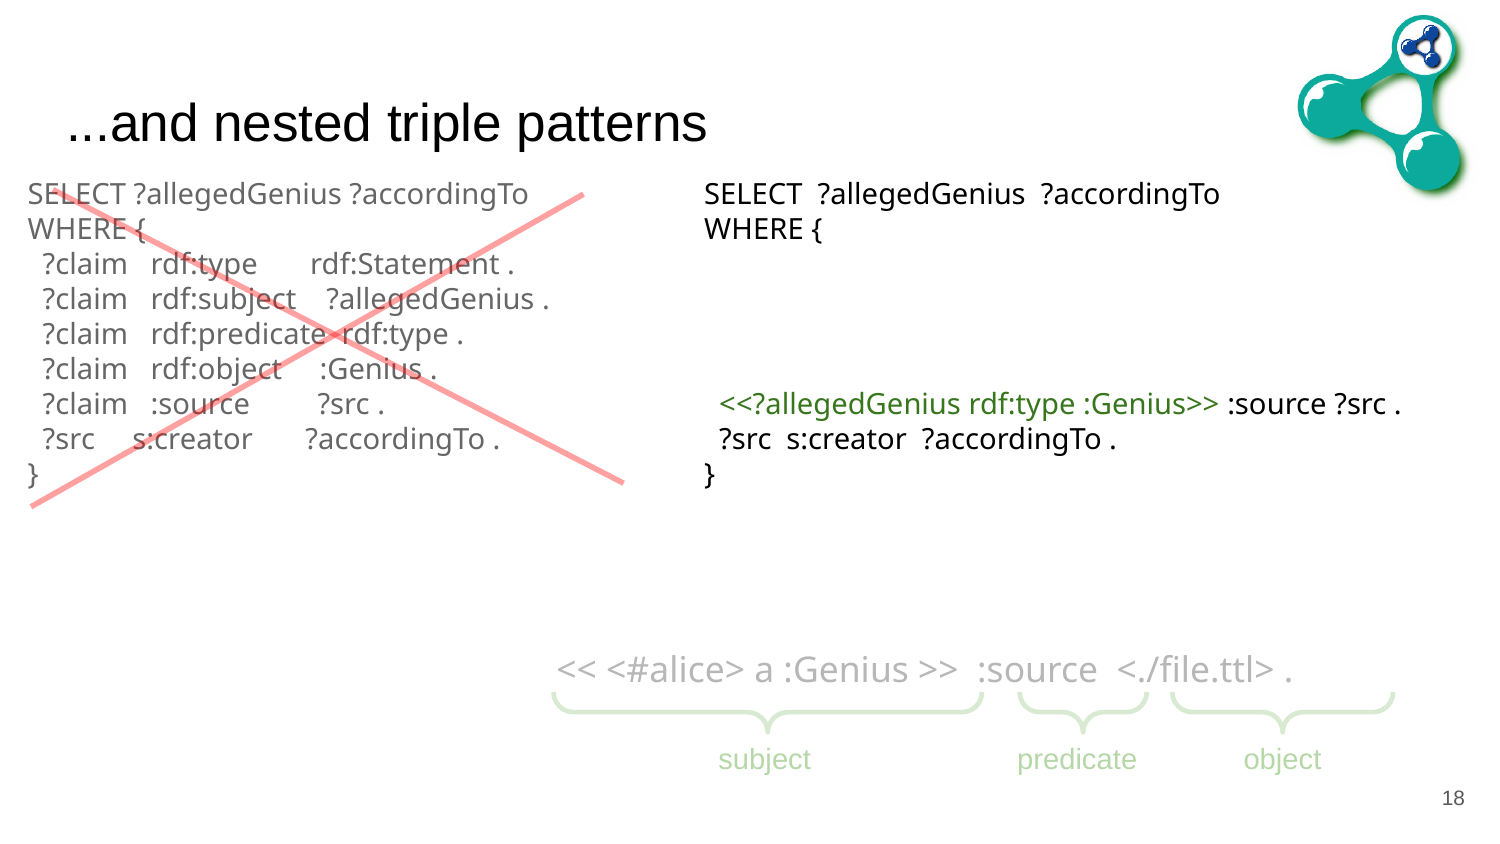

# ...and nested triple patterns
SELECT ?allegedGenius ?accordingTo
WHERE {
 ?claim rdf:type rdf:Statement .
 ?claim rdf:subject ?allegedGenius .
 ?claim rdf:predicate rdf:type .
 ?claim rdf:object :Genius .
 ?claim :source ?src .
 ?src s:creator ?accordingTo .
}
SELECT ?allegedGenius ?accordingTo
WHERE {
 <<?allegedGenius rdf:type :Genius>> :source ?src .
 ?src s:creator ?accordingTo .
}
<< <#alice> a :Genius >> :source <./file.ttl> .
subject
predicate
object